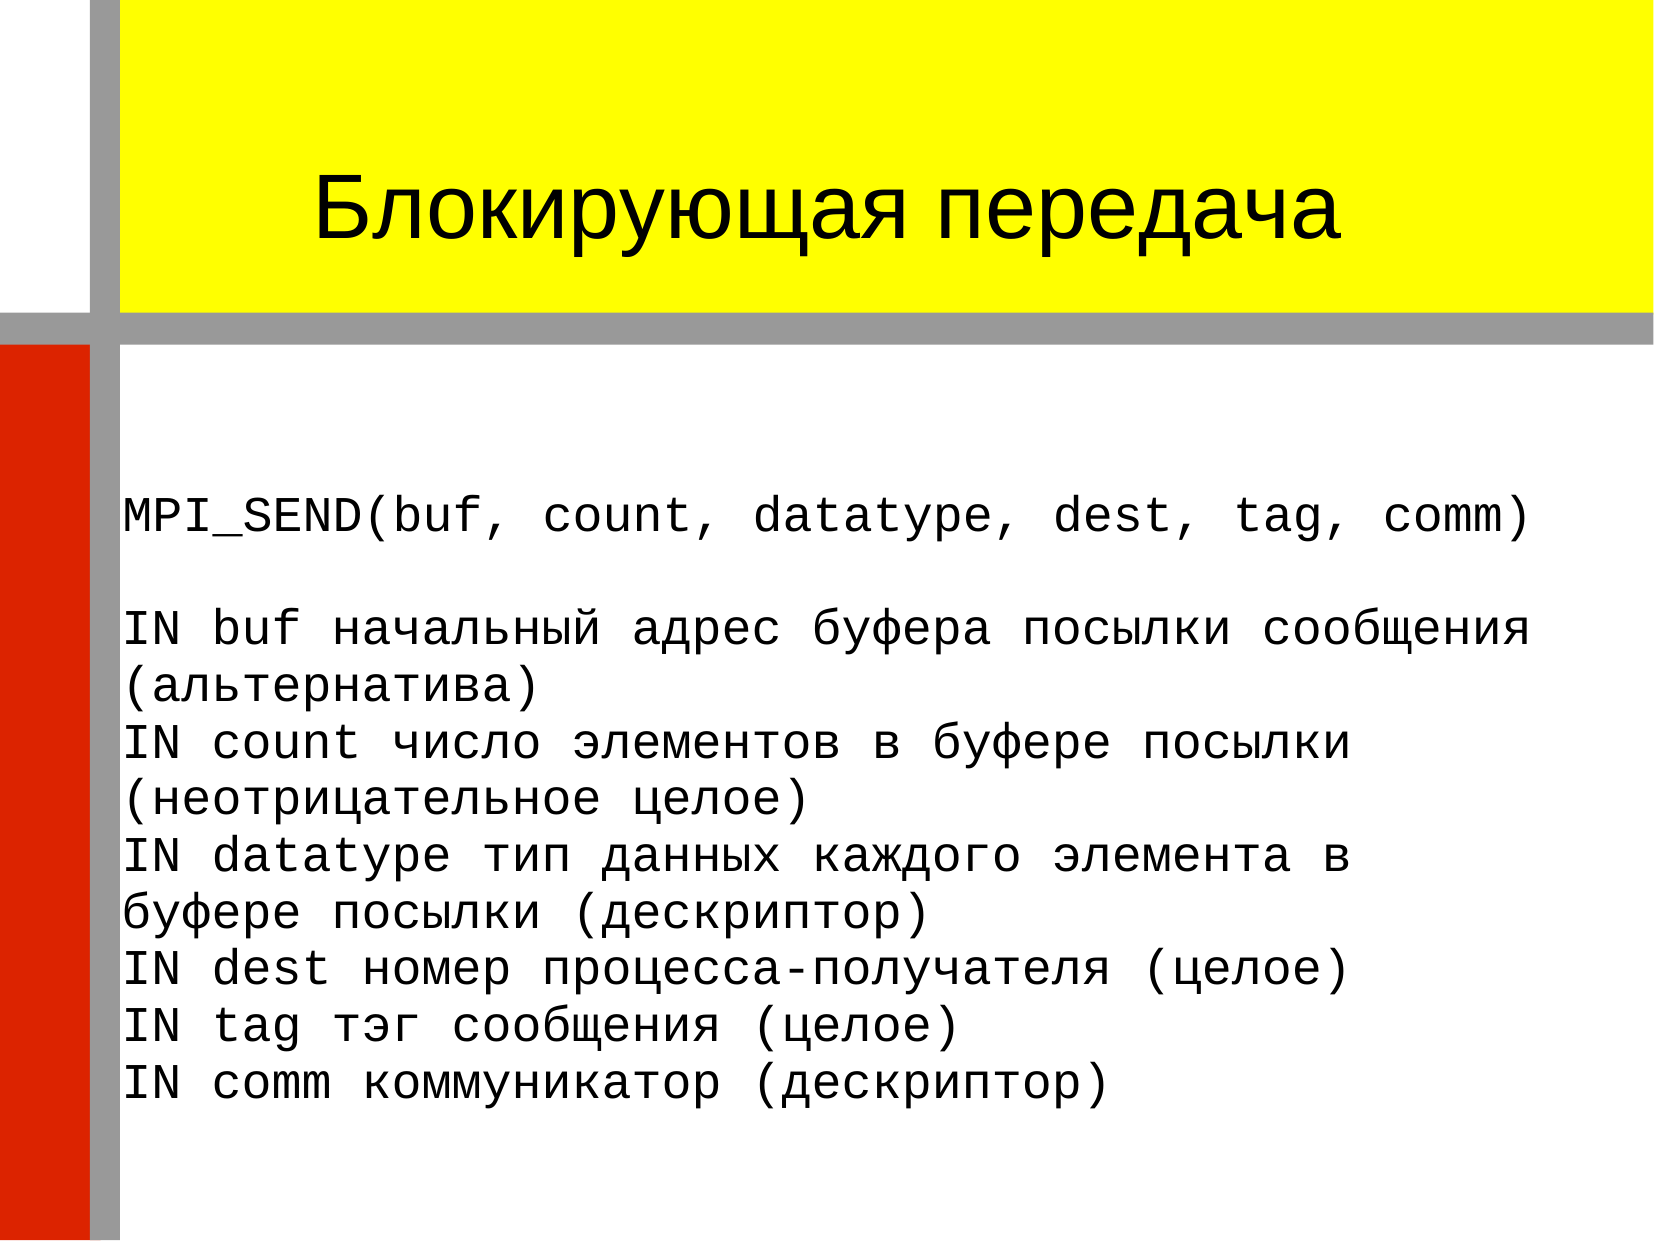

# Блокирующая передача
MPI_SEND(buf, count, datatype, dest, tag, comm)
IN buf начальный адрес буфера посылки сообщения (альтернатива)
IN count число элементов в буфере посылки (неотрицательное целое)
IN datatype тип данных каждого элемента в буфере посылки (дескриптор)
IN dest номер процесса-получателя (целое)
IN tag тэг сообщения (целое)
IN comm коммуникатор (дескриптор)